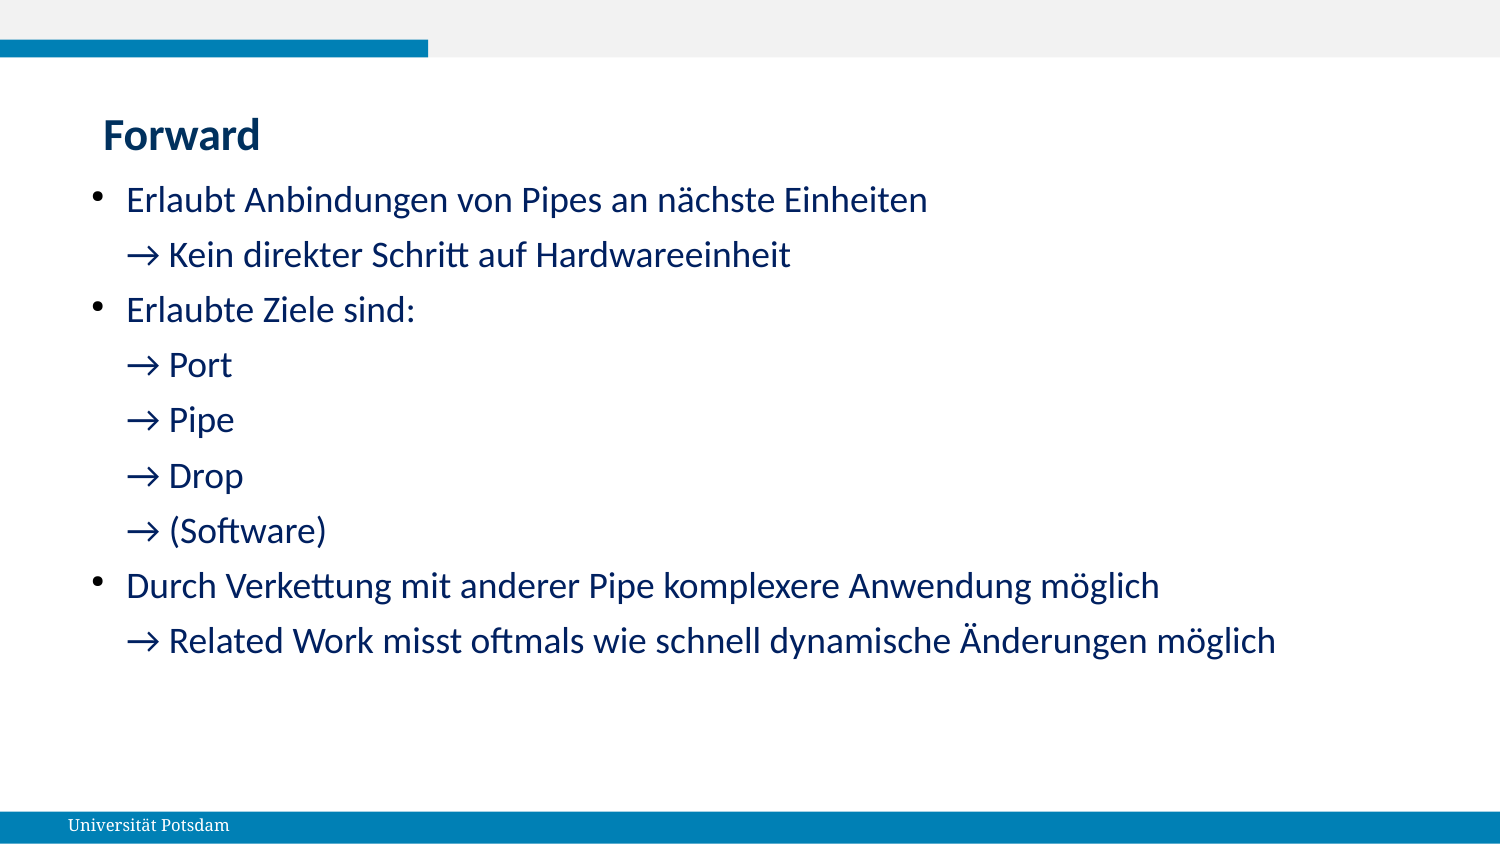

# Forward
Erlaubt Anbindungen von Pipes an nächste Einheiten
→ Kein direkter Schritt auf Hardwareeinheit
Erlaubte Ziele sind:
→ Port
→ Pipe
→ Drop
→ (Software)
Durch Verkettung mit anderer Pipe komplexere Anwendung möglich
→ Related Work misst oftmals wie schnell dynamische Änderungen möglich